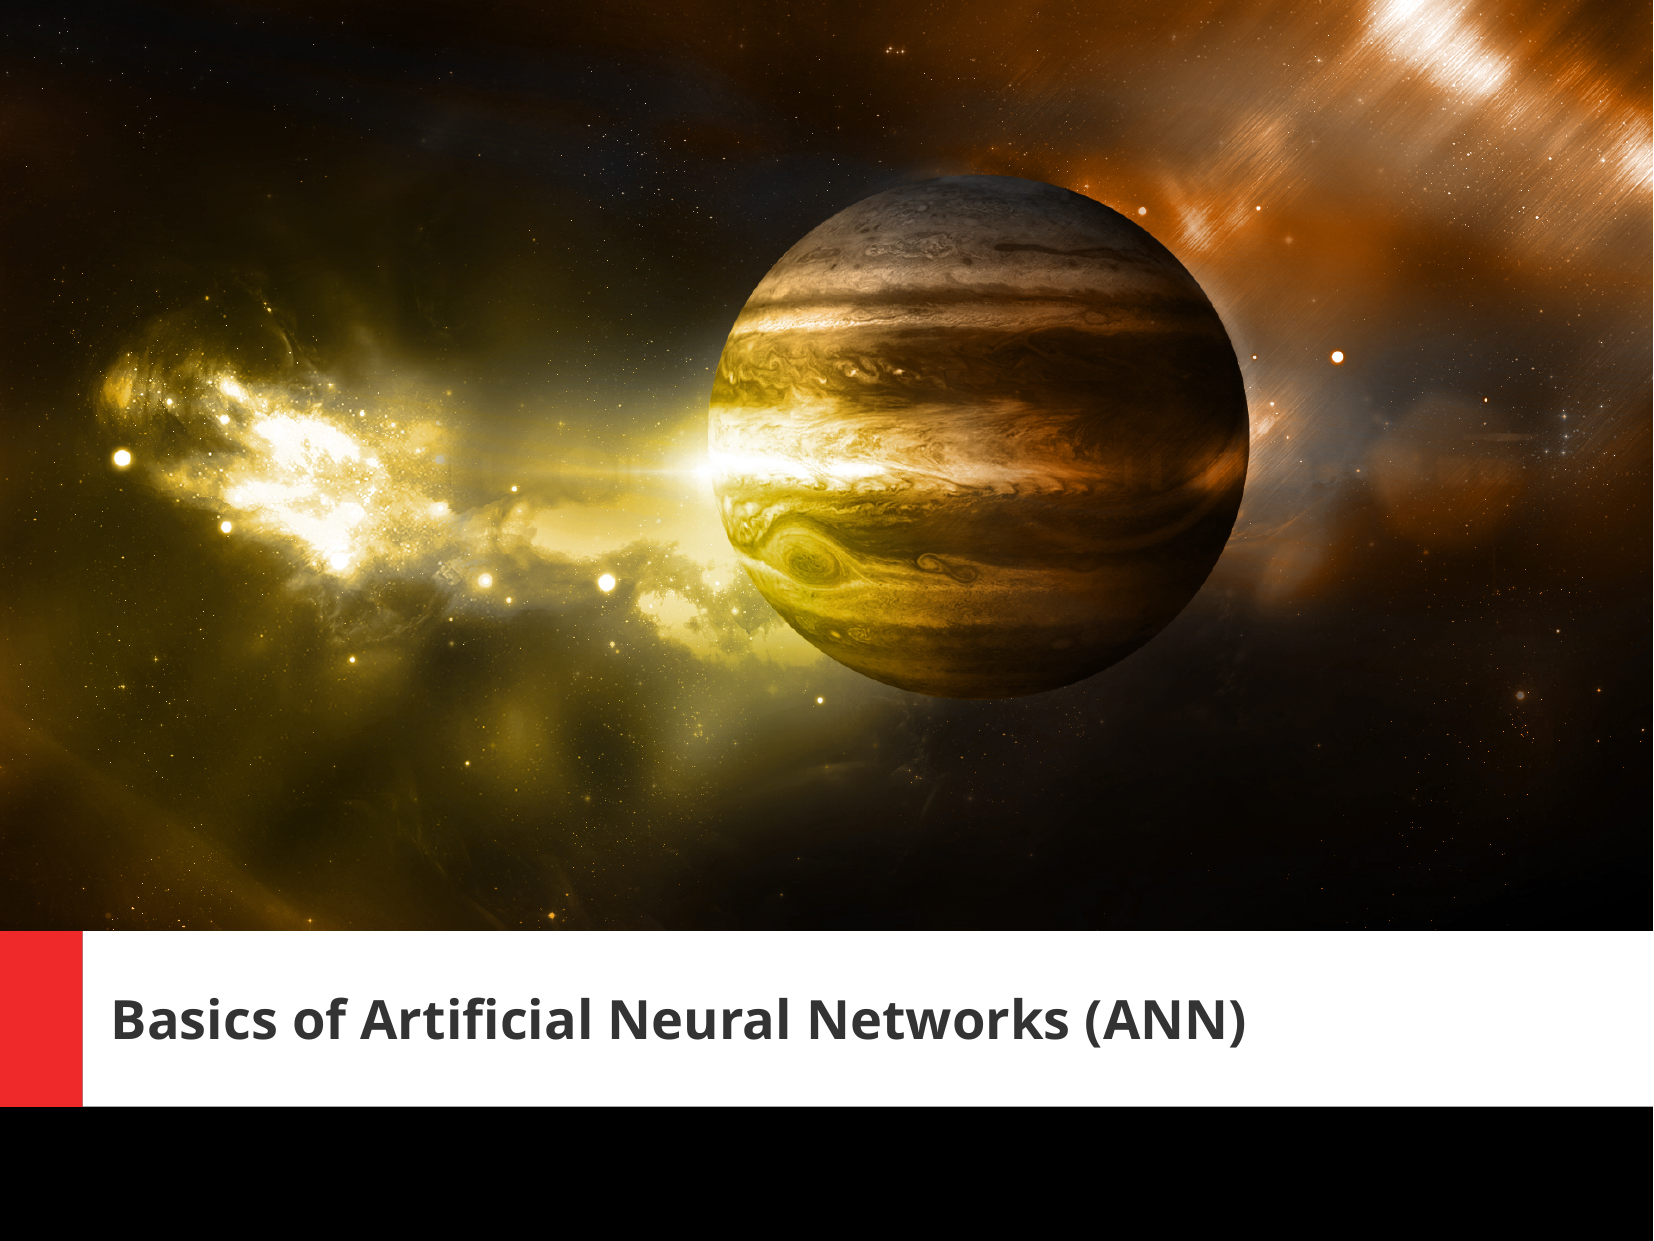

# Basics of Artificial Neural Networks (ANN)